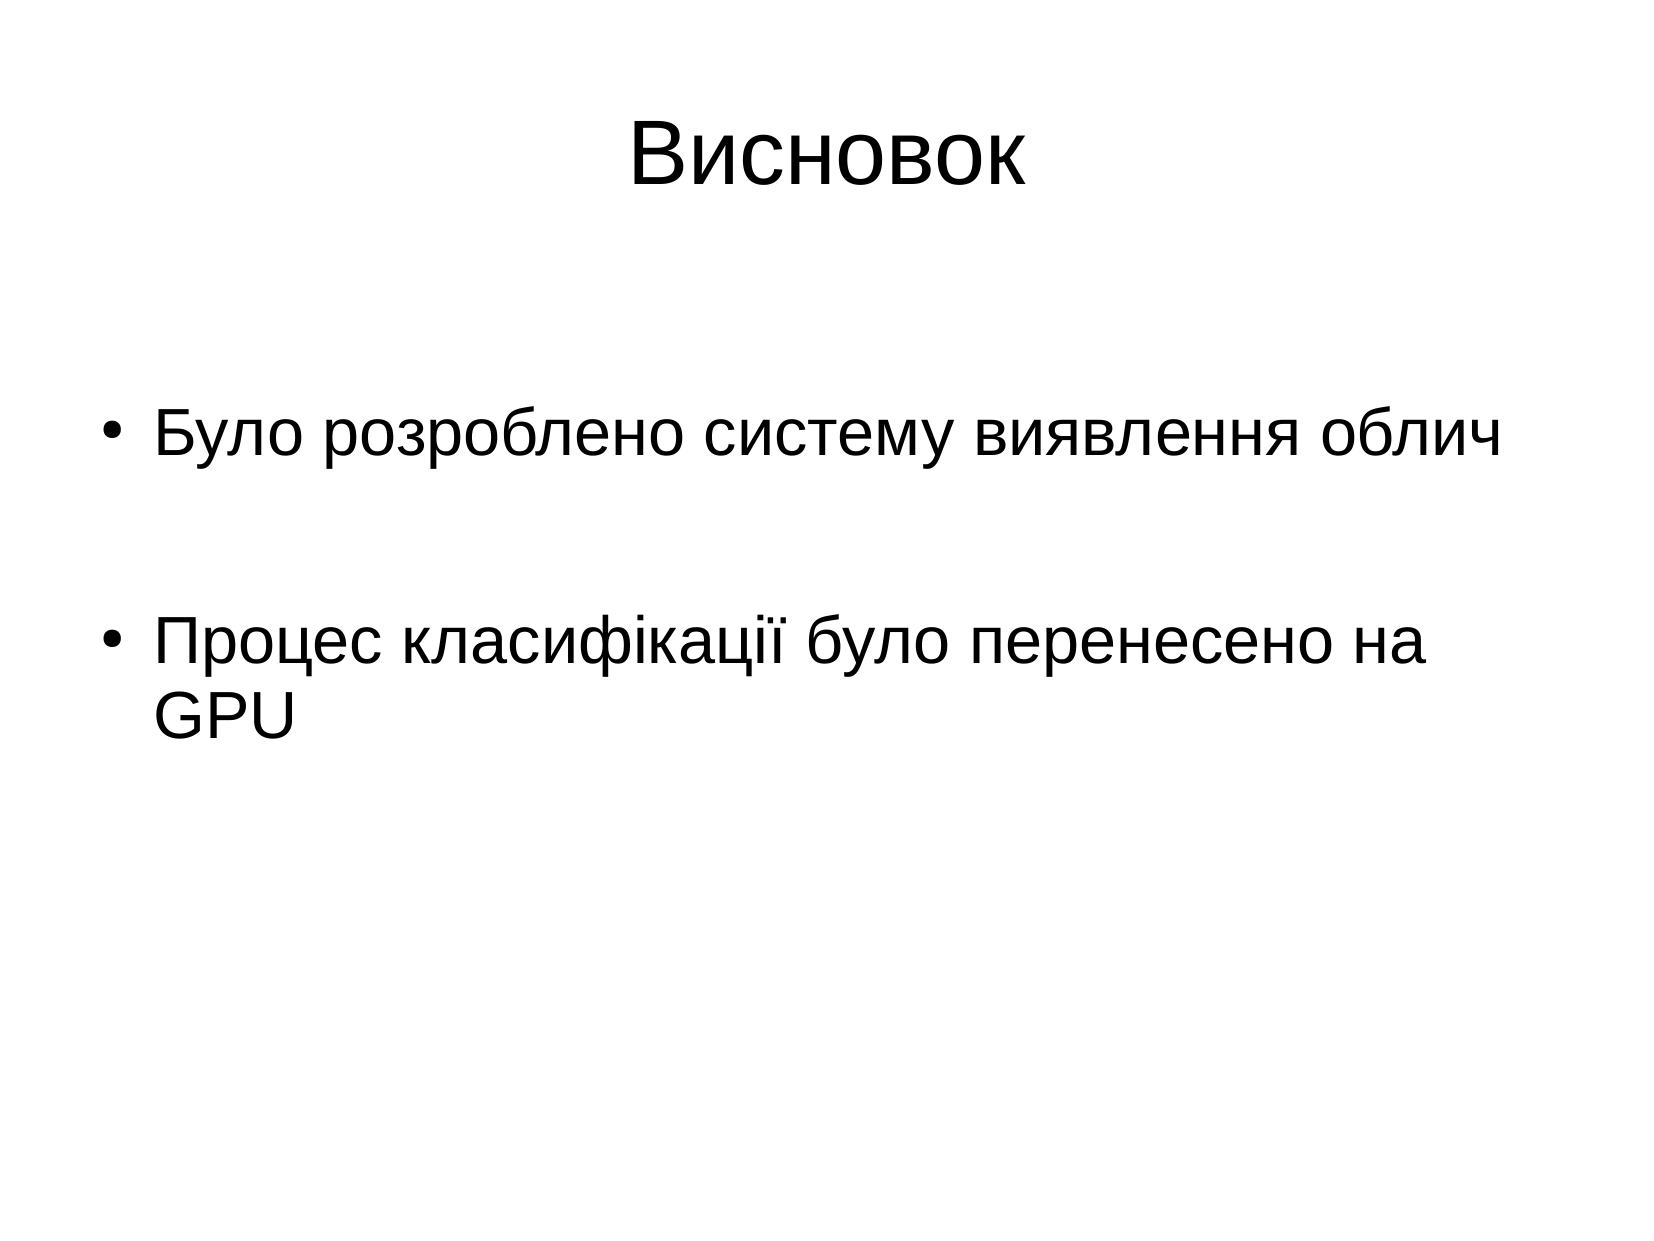

# Висновок
Було розроблено систему виявлення облич
Процес класифікації було перенесено на GPU